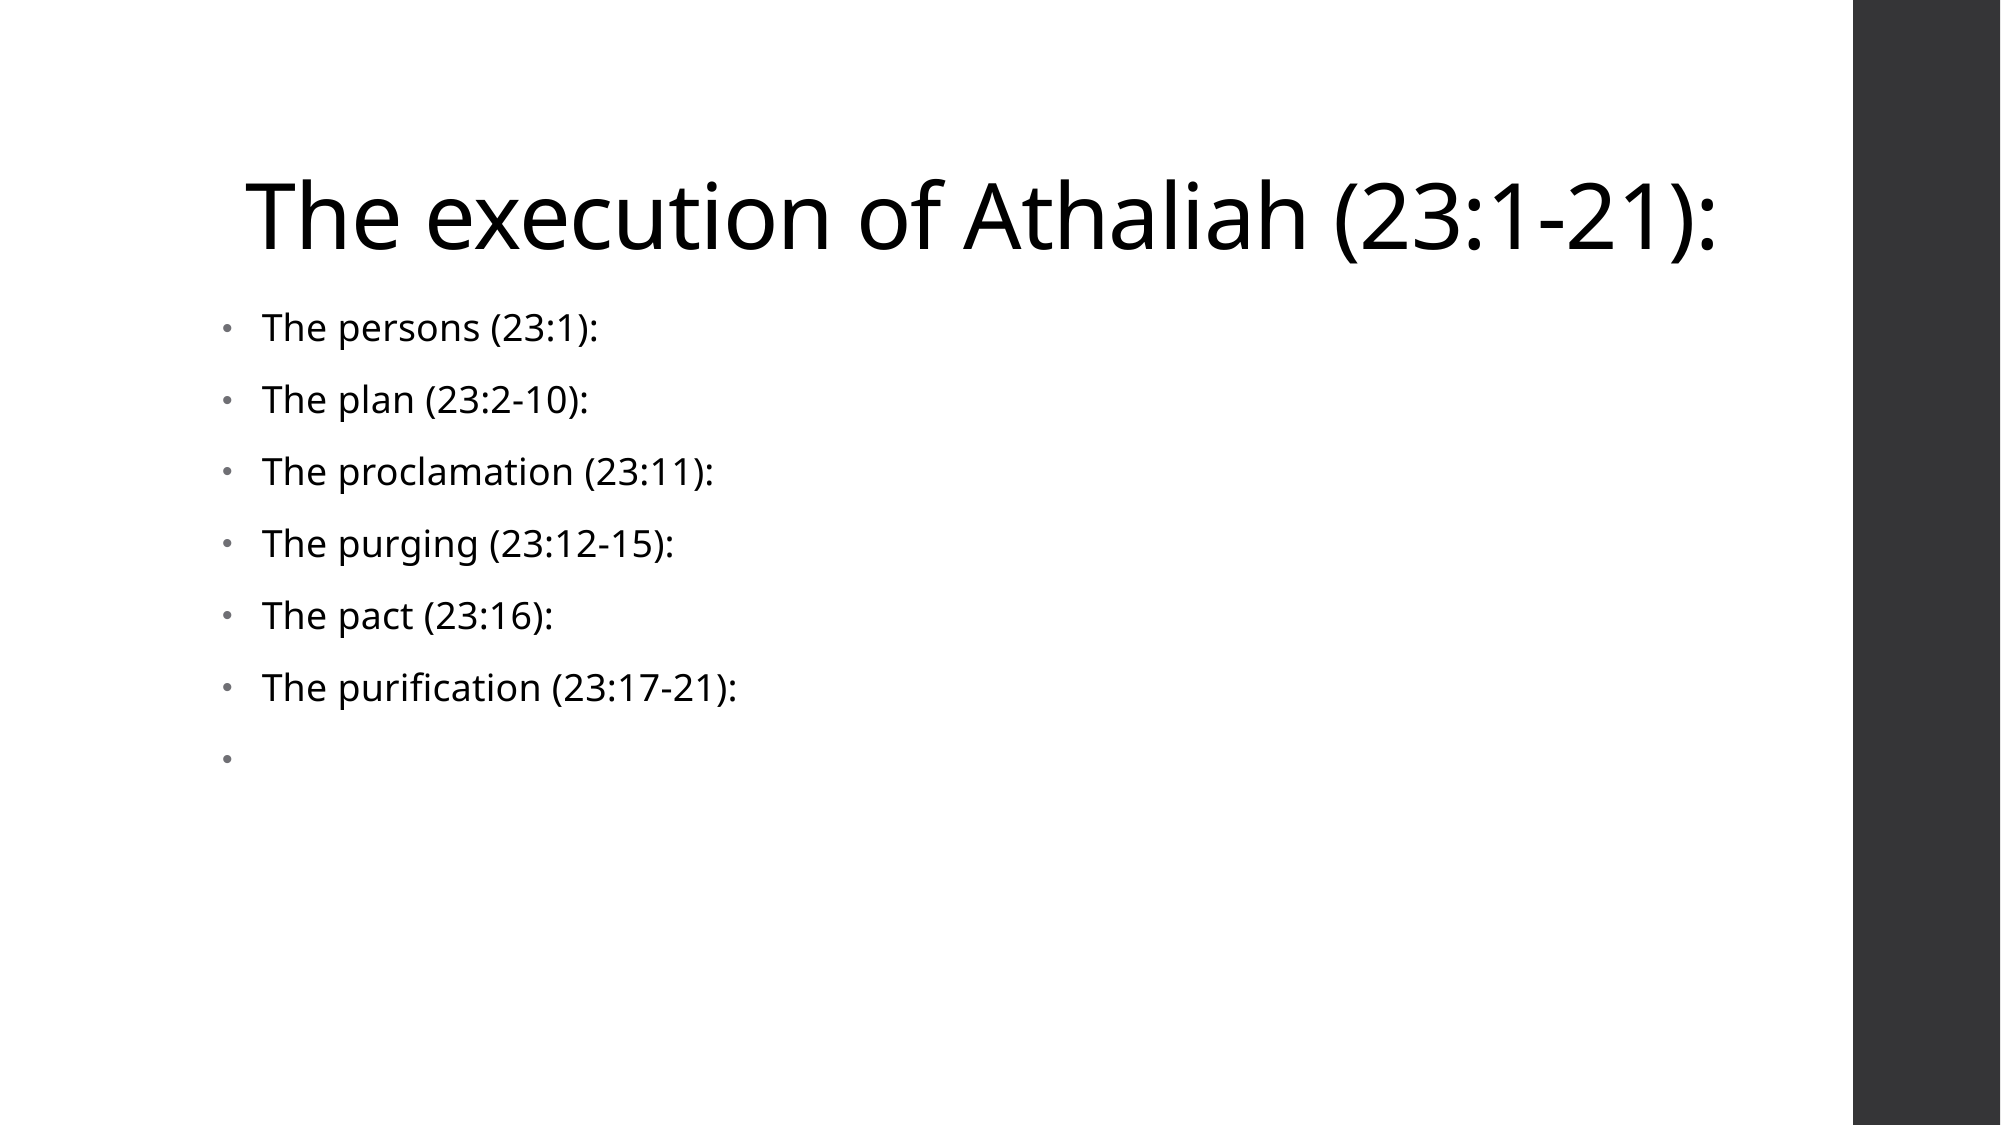

# The execution of Athaliah (23:1-21):
 The persons (23:1):
 The plan (23:2-10):
 The proclamation (23:11):
 The purging (23:12-15):
 The pact (23:16):
 The purification (23:17-21):